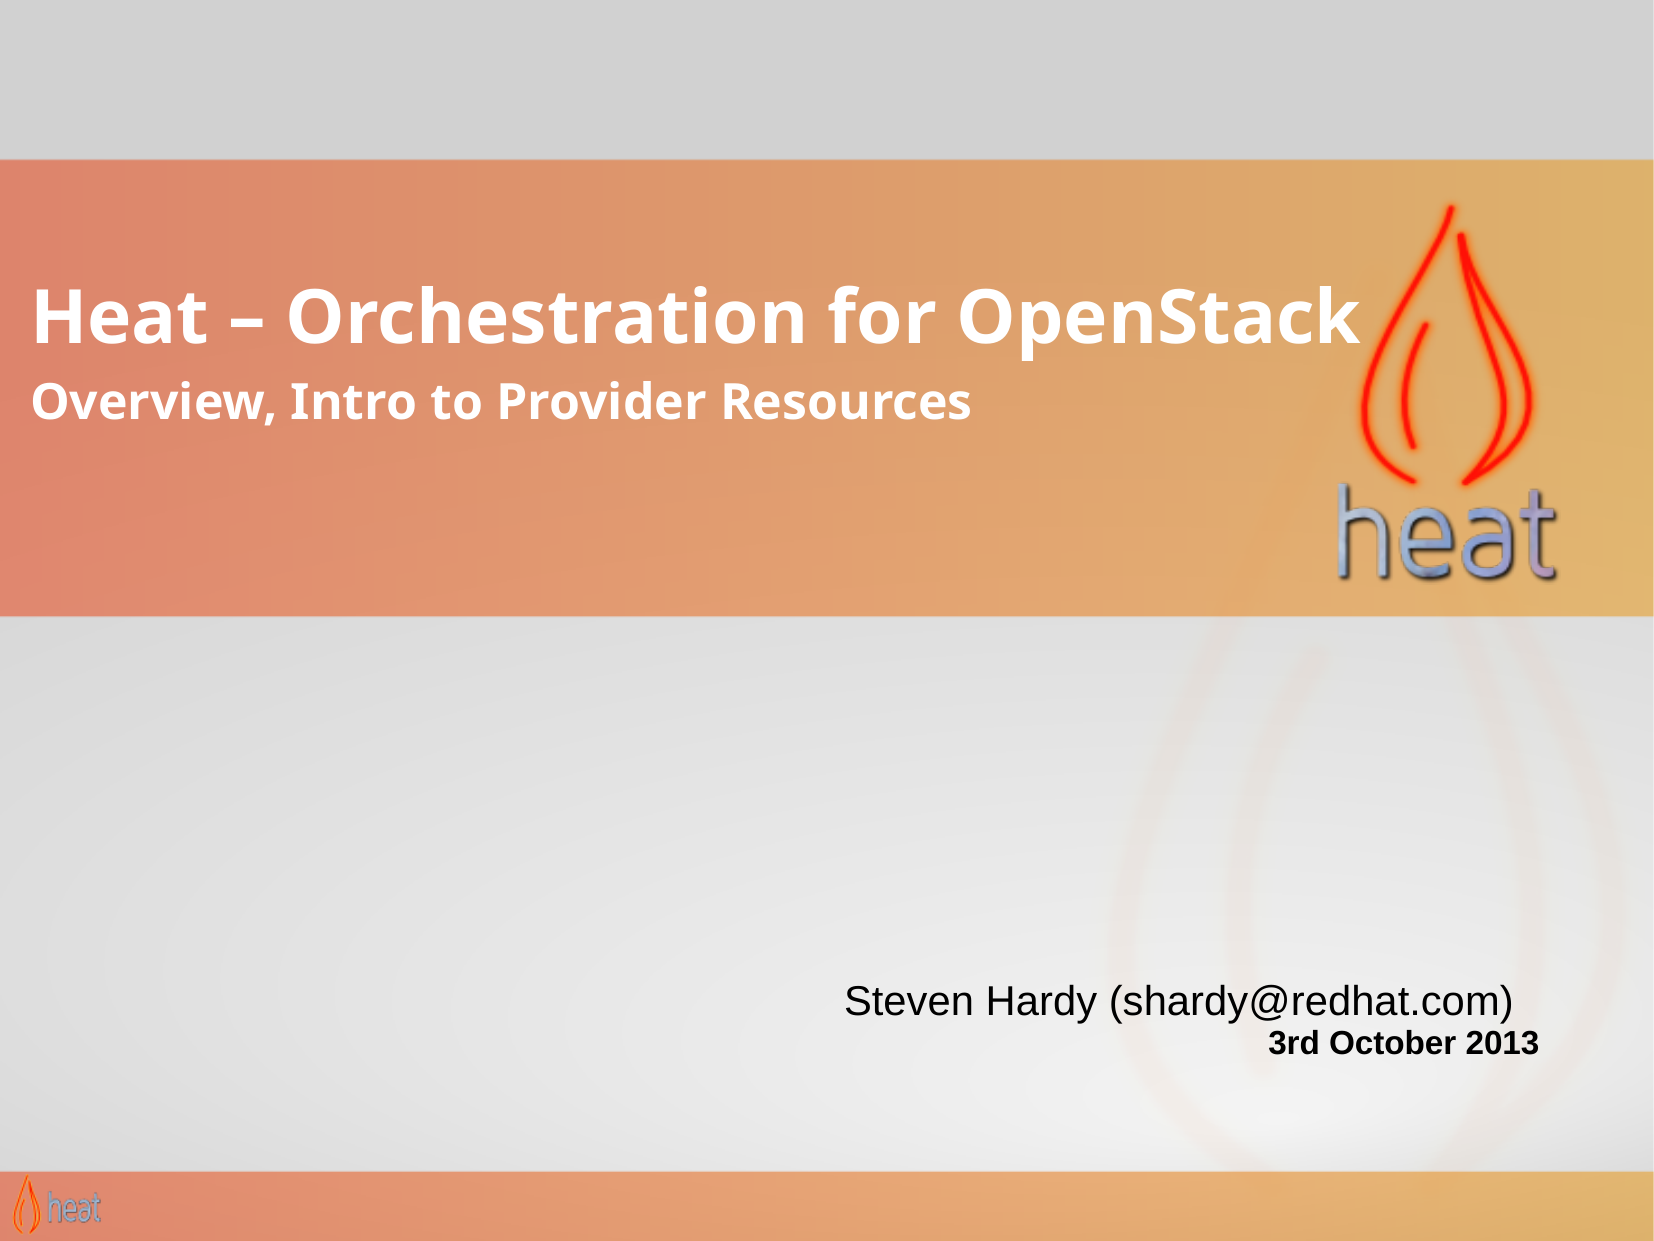

Heat – Orchestration for OpenStack
Overview, Intro to Provider Resources
# Steven Hardy (shardy@redhat.com)
						3rd October 2013